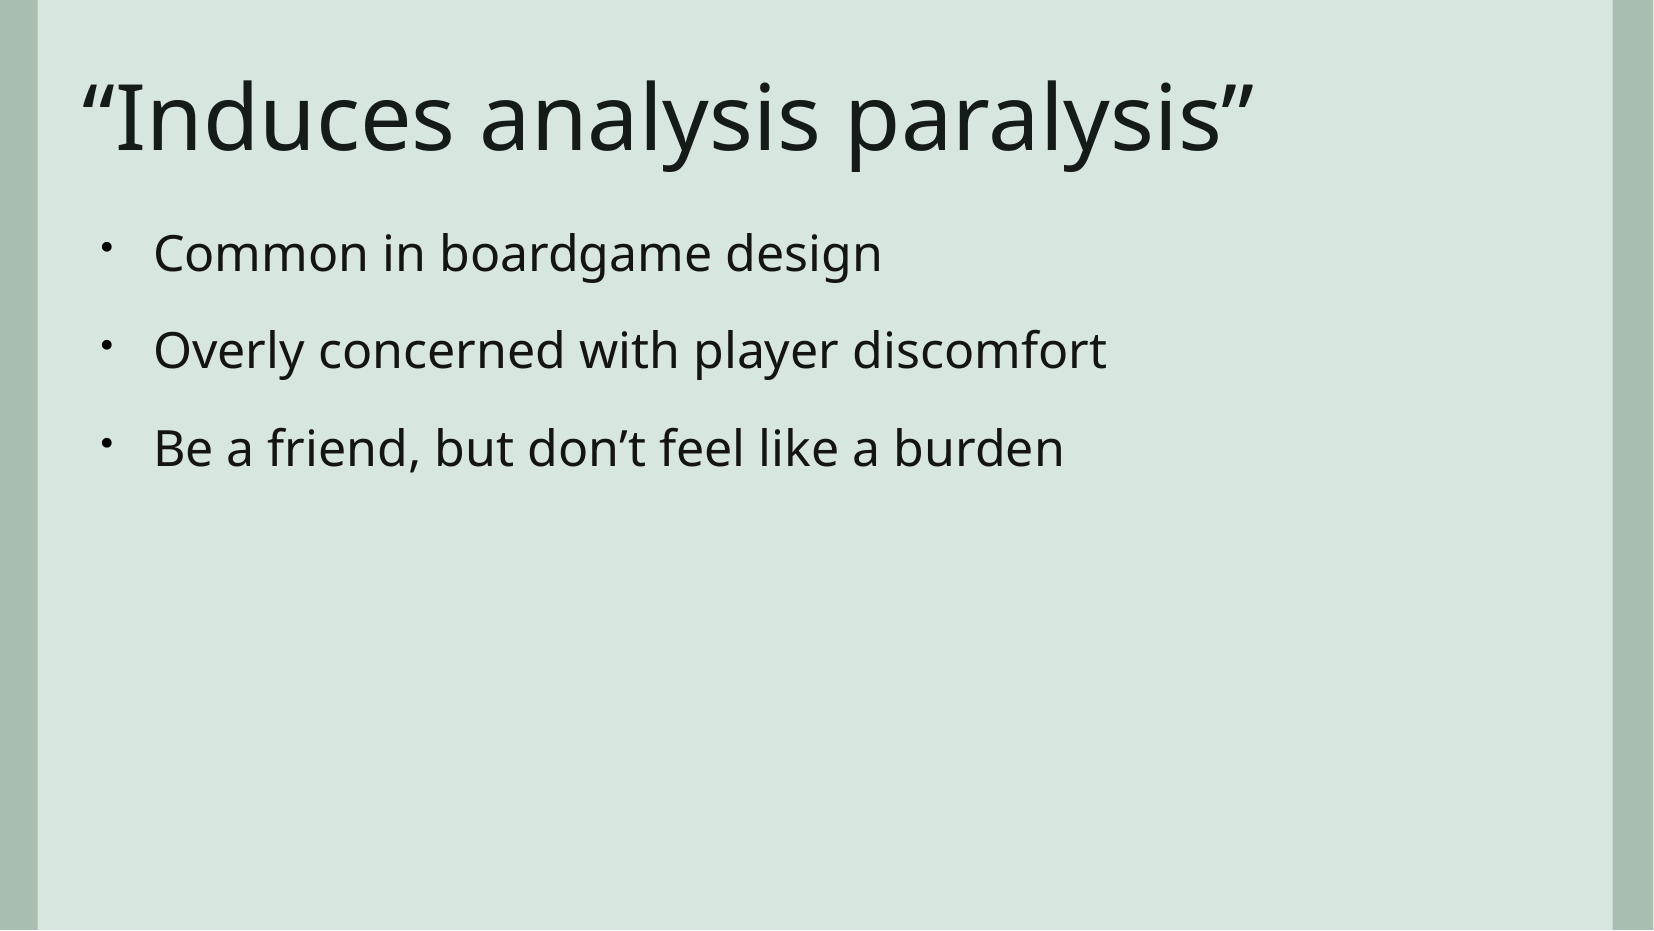

# “Induces analysis paralysis”
Common in boardgame design
Overly concerned with player discomfort
Be a friend, but don’t feel like a burden